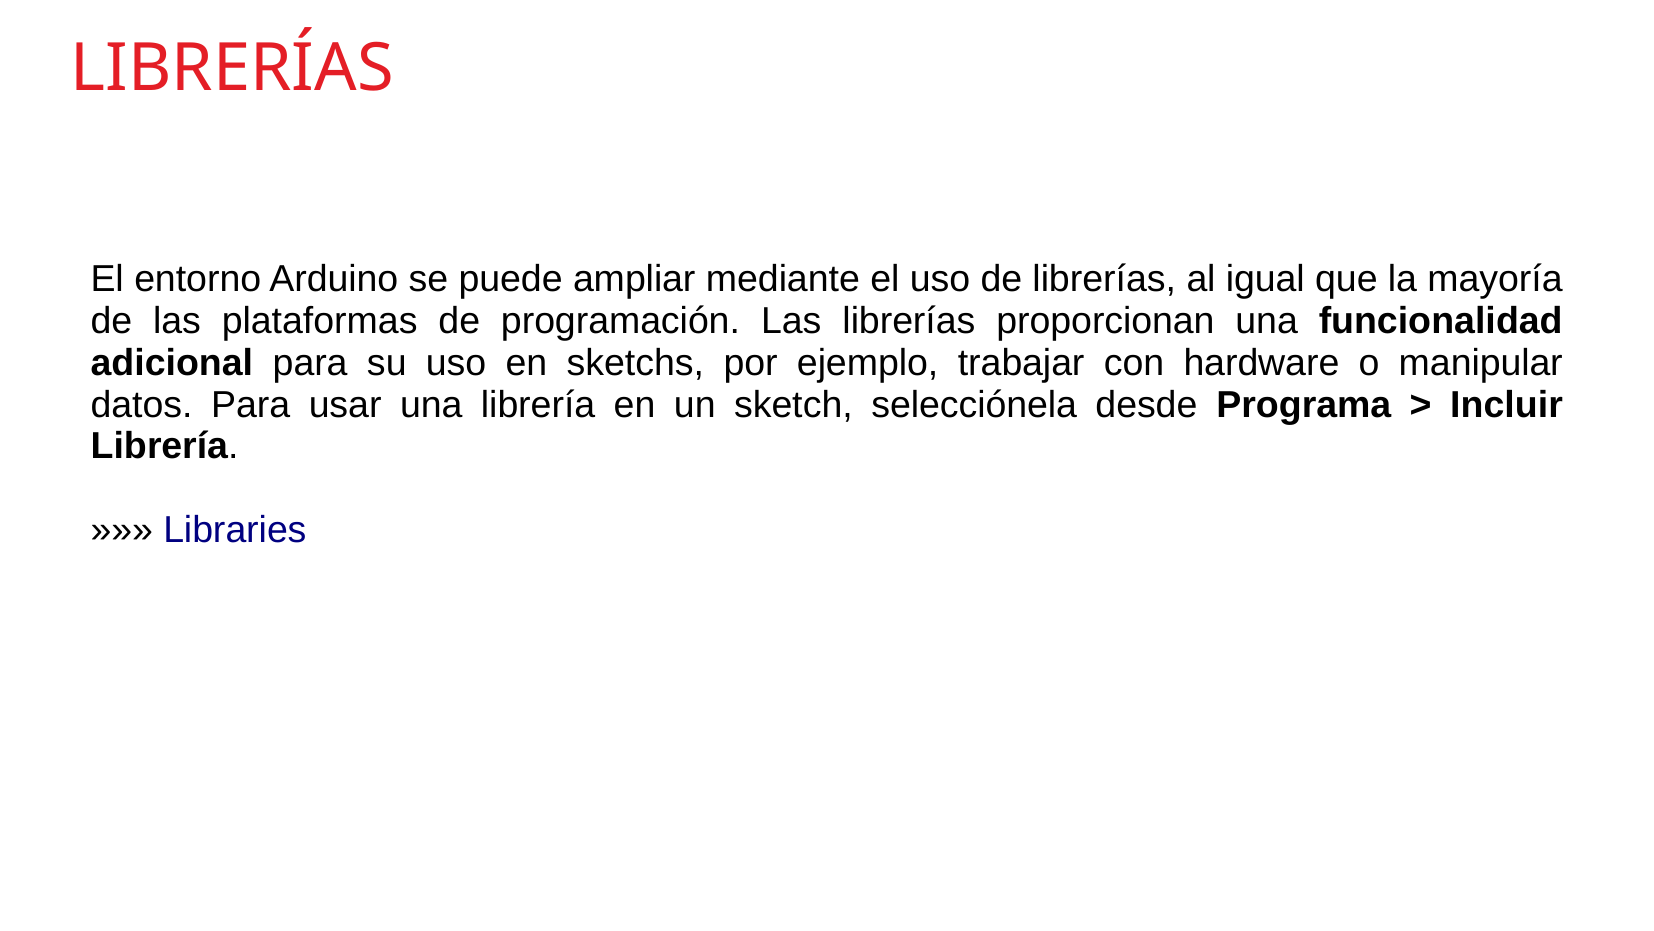

# LIBRERÍAS
El entorno Arduino se puede ampliar mediante el uso de librerías, al igual que la mayoría de las plataformas de programación. Las librerías proporcionan una funcionalidad adicional para su uso en sketchs, por ejemplo, trabajar con hardware o manipular datos. Para usar una librería en un sketch, selecciónela desde Programa > Incluir Librería.
»»» Libraries